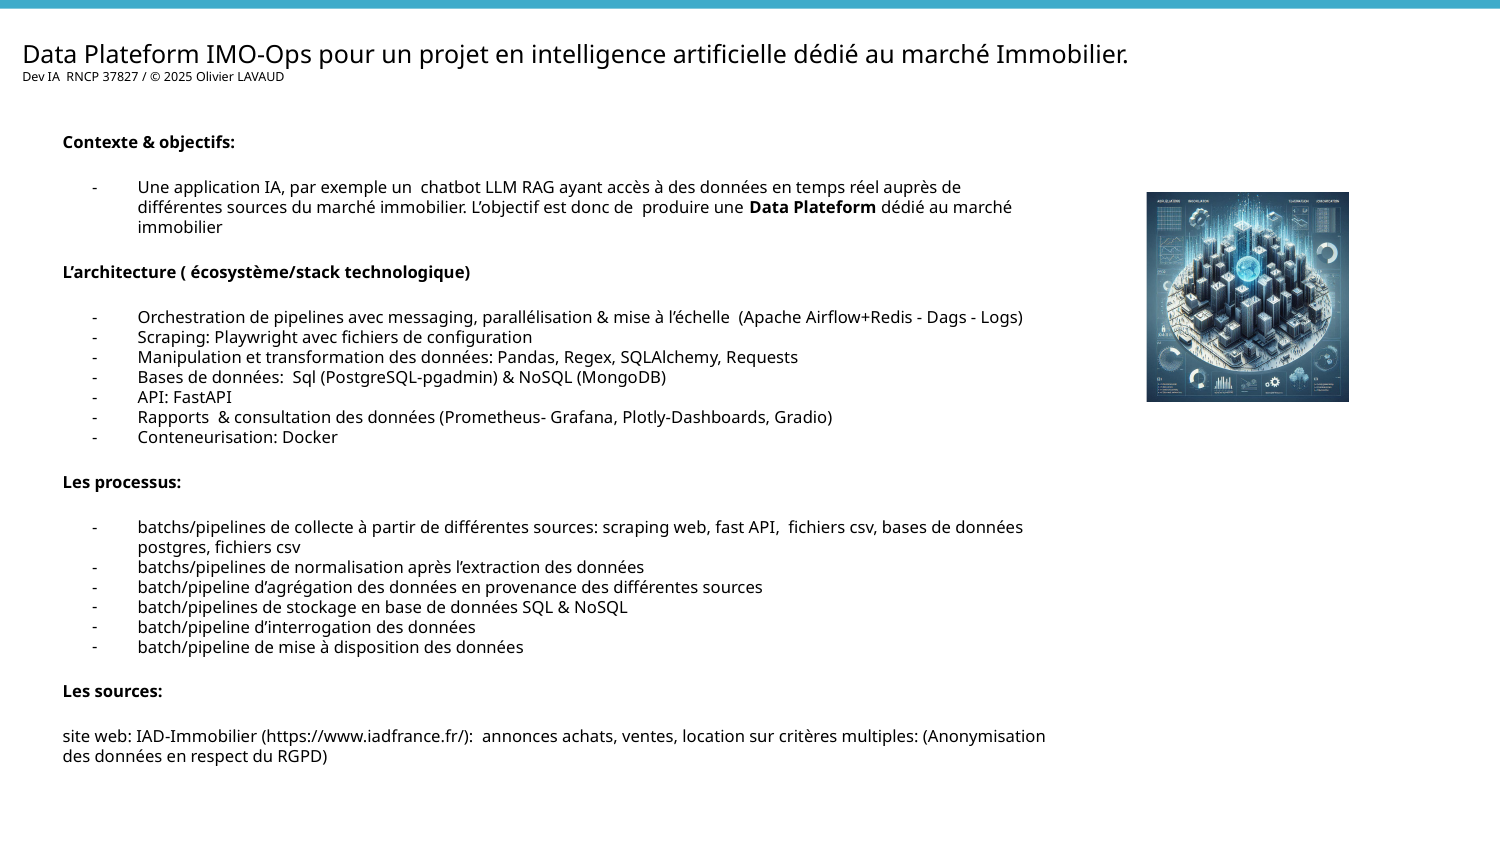

Data Plateform IMO-Ops pour un projet en intelligence artificielle dédié au marché Immobilier.
Dev IA RNCP 37827 / © 2025 Olivier LAVAUD
# Contexte & objectifs:
Une application IA, par exemple un chatbot LLM RAG ayant accès à des données en temps réel auprès de différentes sources du marché immobilier. L’objectif est donc de produire une Data Plateform dédié au marché immobilier
L’architecture ( écosystème/stack technologique)
Orchestration de pipelines avec messaging, parallélisation & mise à l’échelle (Apache Airflow+Redis - Dags - Logs)
Scraping: Playwright avec fichiers de configuration
Manipulation et transformation des données: Pandas, Regex, SQLAlchemy, Requests
Bases de données: Sql (PostgreSQL-pgadmin) & NoSQL (MongoDB)
API: FastAPI
Rapports & consultation des données (Prometheus- Grafana, Plotly-Dashboards, Gradio)
Conteneurisation: Docker
Les processus:
batchs/pipelines de collecte à partir de différentes sources: scraping web, fast API, fichiers csv, bases de données postgres, fichiers csv
batchs/pipelines de normalisation après l’extraction des données
batch/pipeline d’agrégation des données en provenance des différentes sources
batch/pipelines de stockage en base de données SQL & NoSQL
batch/pipeline d’interrogation des données
batch/pipeline de mise à disposition des données
Les sources:
site web: IAD-Immobilier (https://www.iadfrance.fr/): annonces achats, ventes, location sur critères multiples: (Anonymisation des données en respect du RGPD)